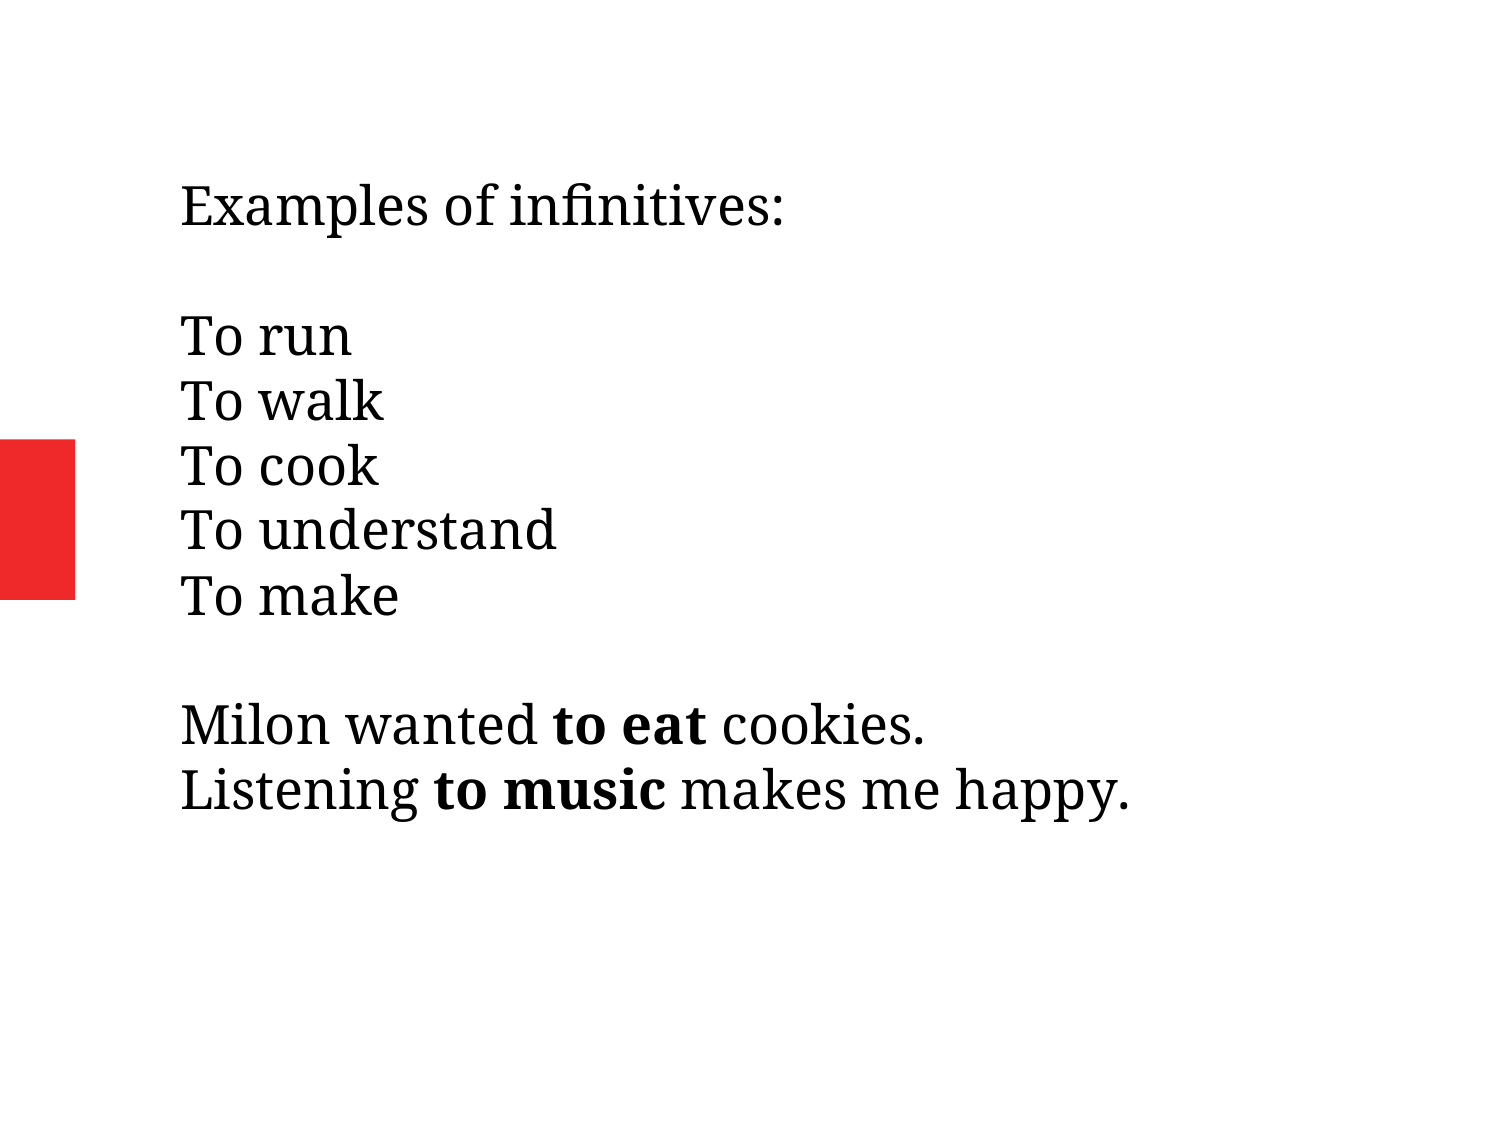

Examples of infinitives:
To run
To walk
To cook
To understand
To make
Milon wanted to eat cookies.
Listening to music makes me happy.